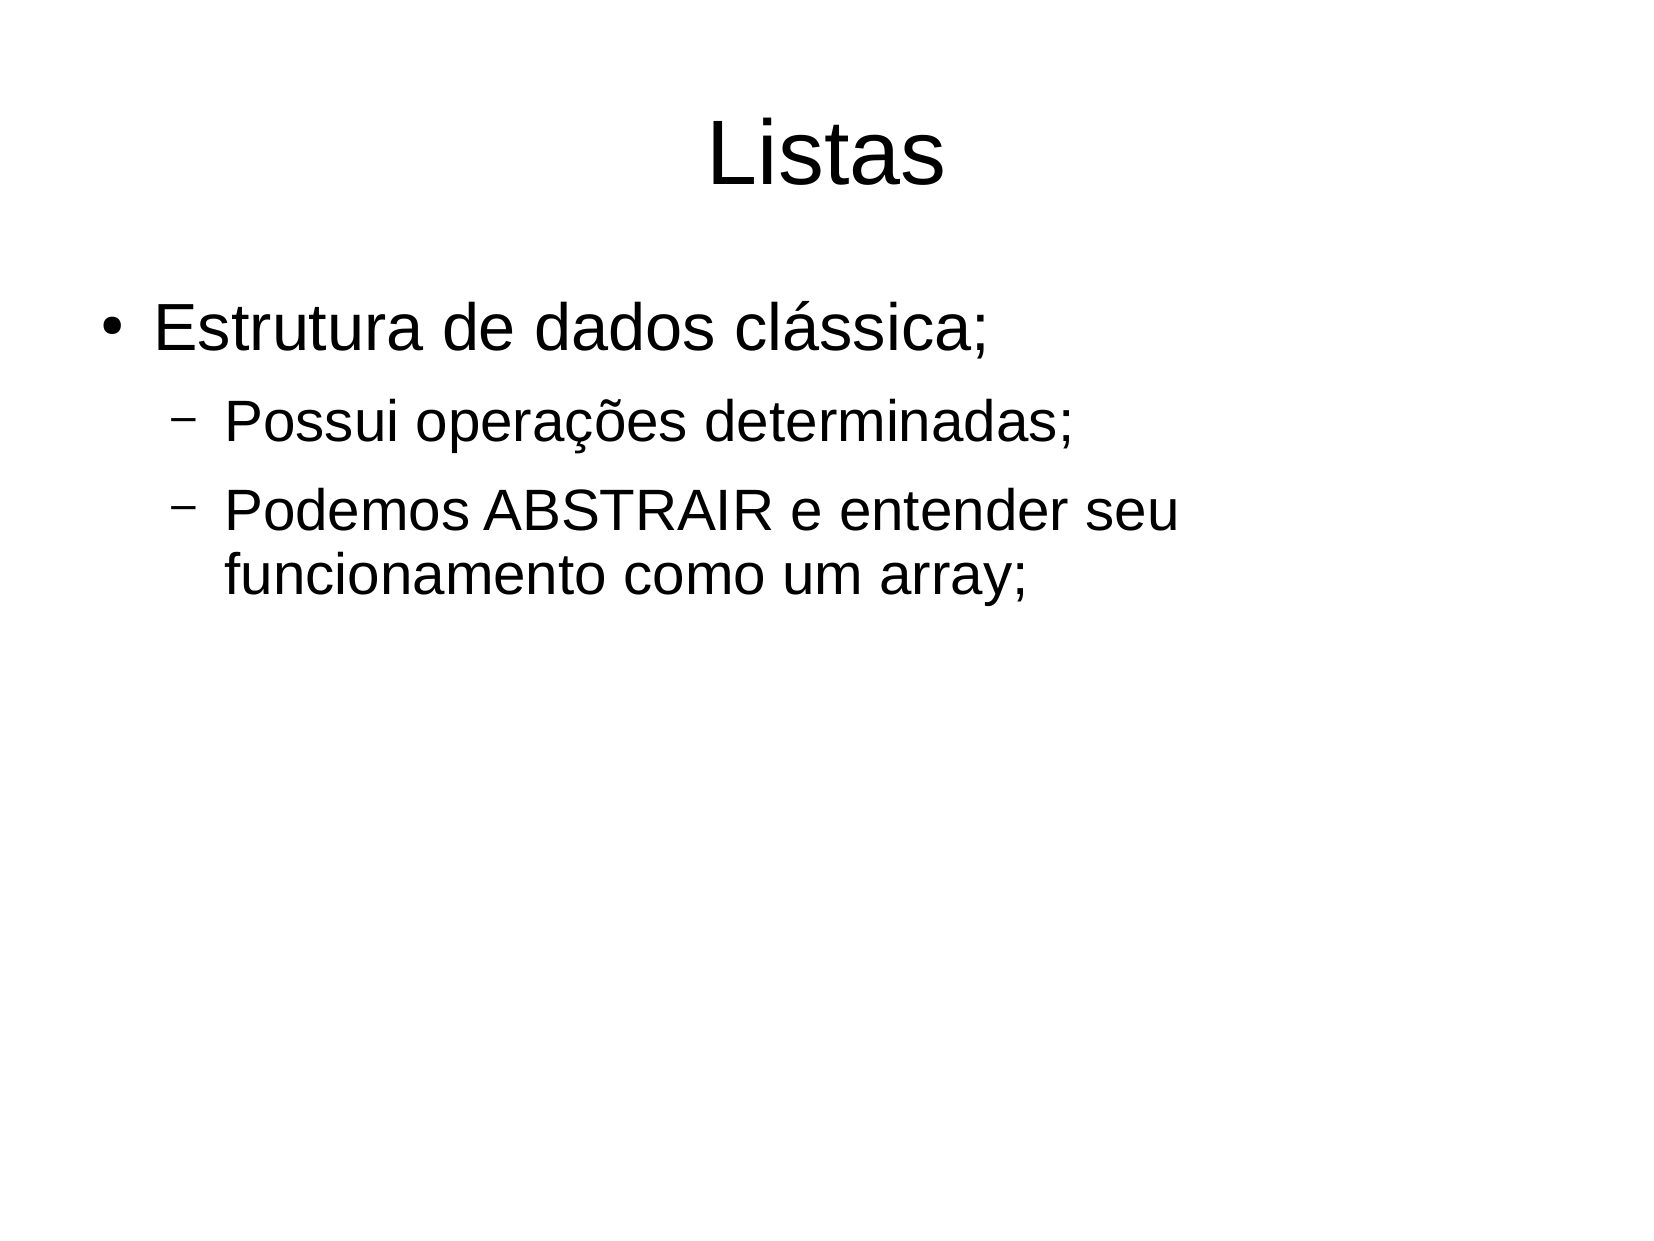

# Listas
Estrutura de dados clássica;
Possui operações determinadas;
Podemos ABSTRAIR e entender seu funcionamento como um array;